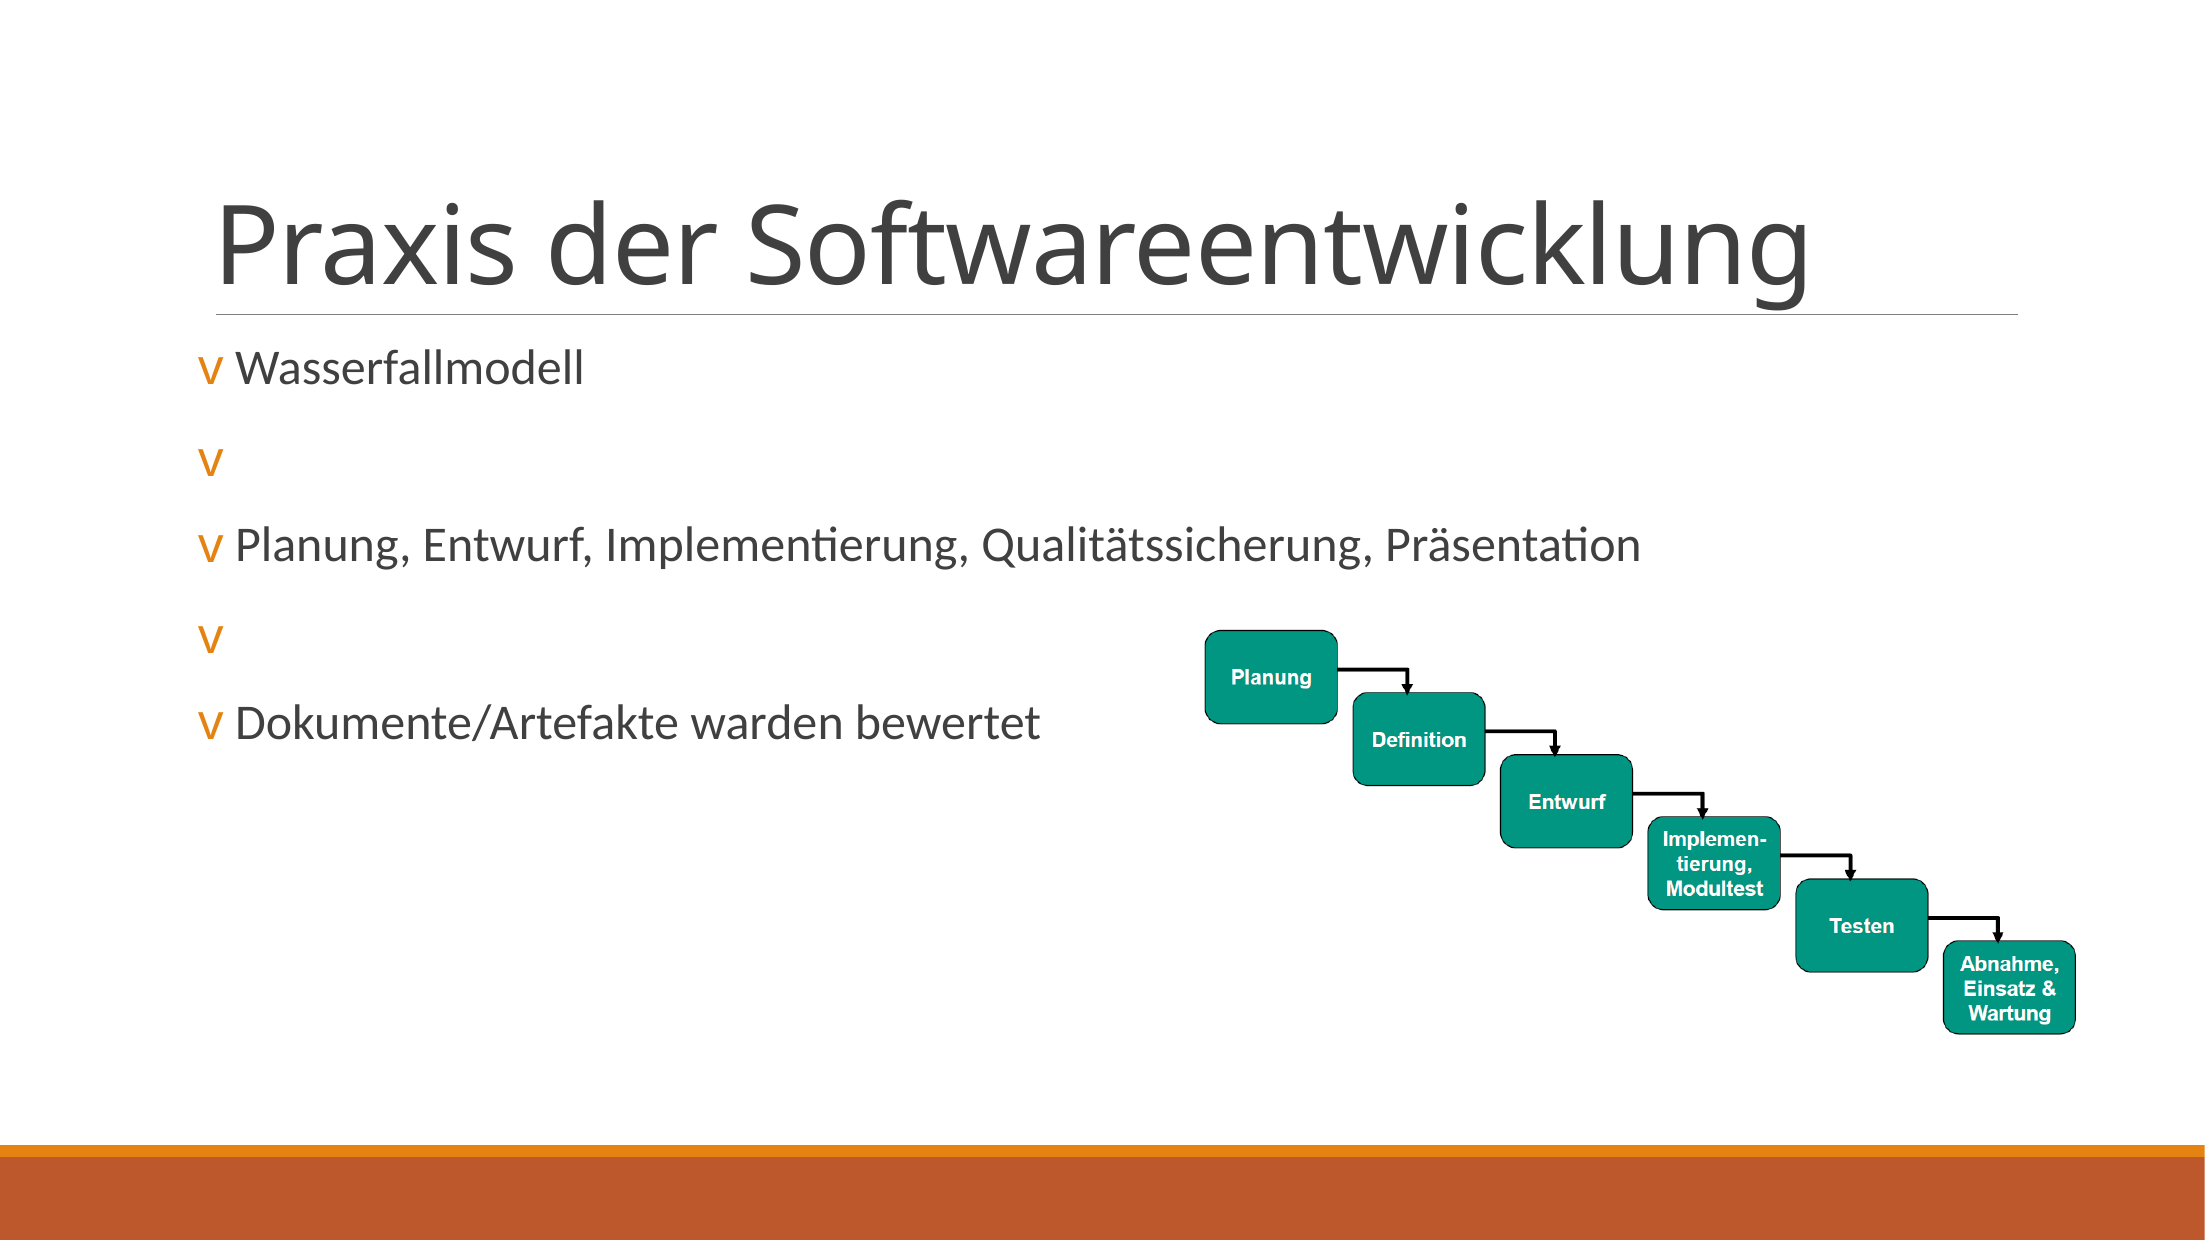

# Praxis der Softwareentwicklung
 Wasserfallmodell
 Planung, Entwurf, Implementierung, Qualitätssicherung, Präsentation
 Dokumente/Artefakte warden bewertet